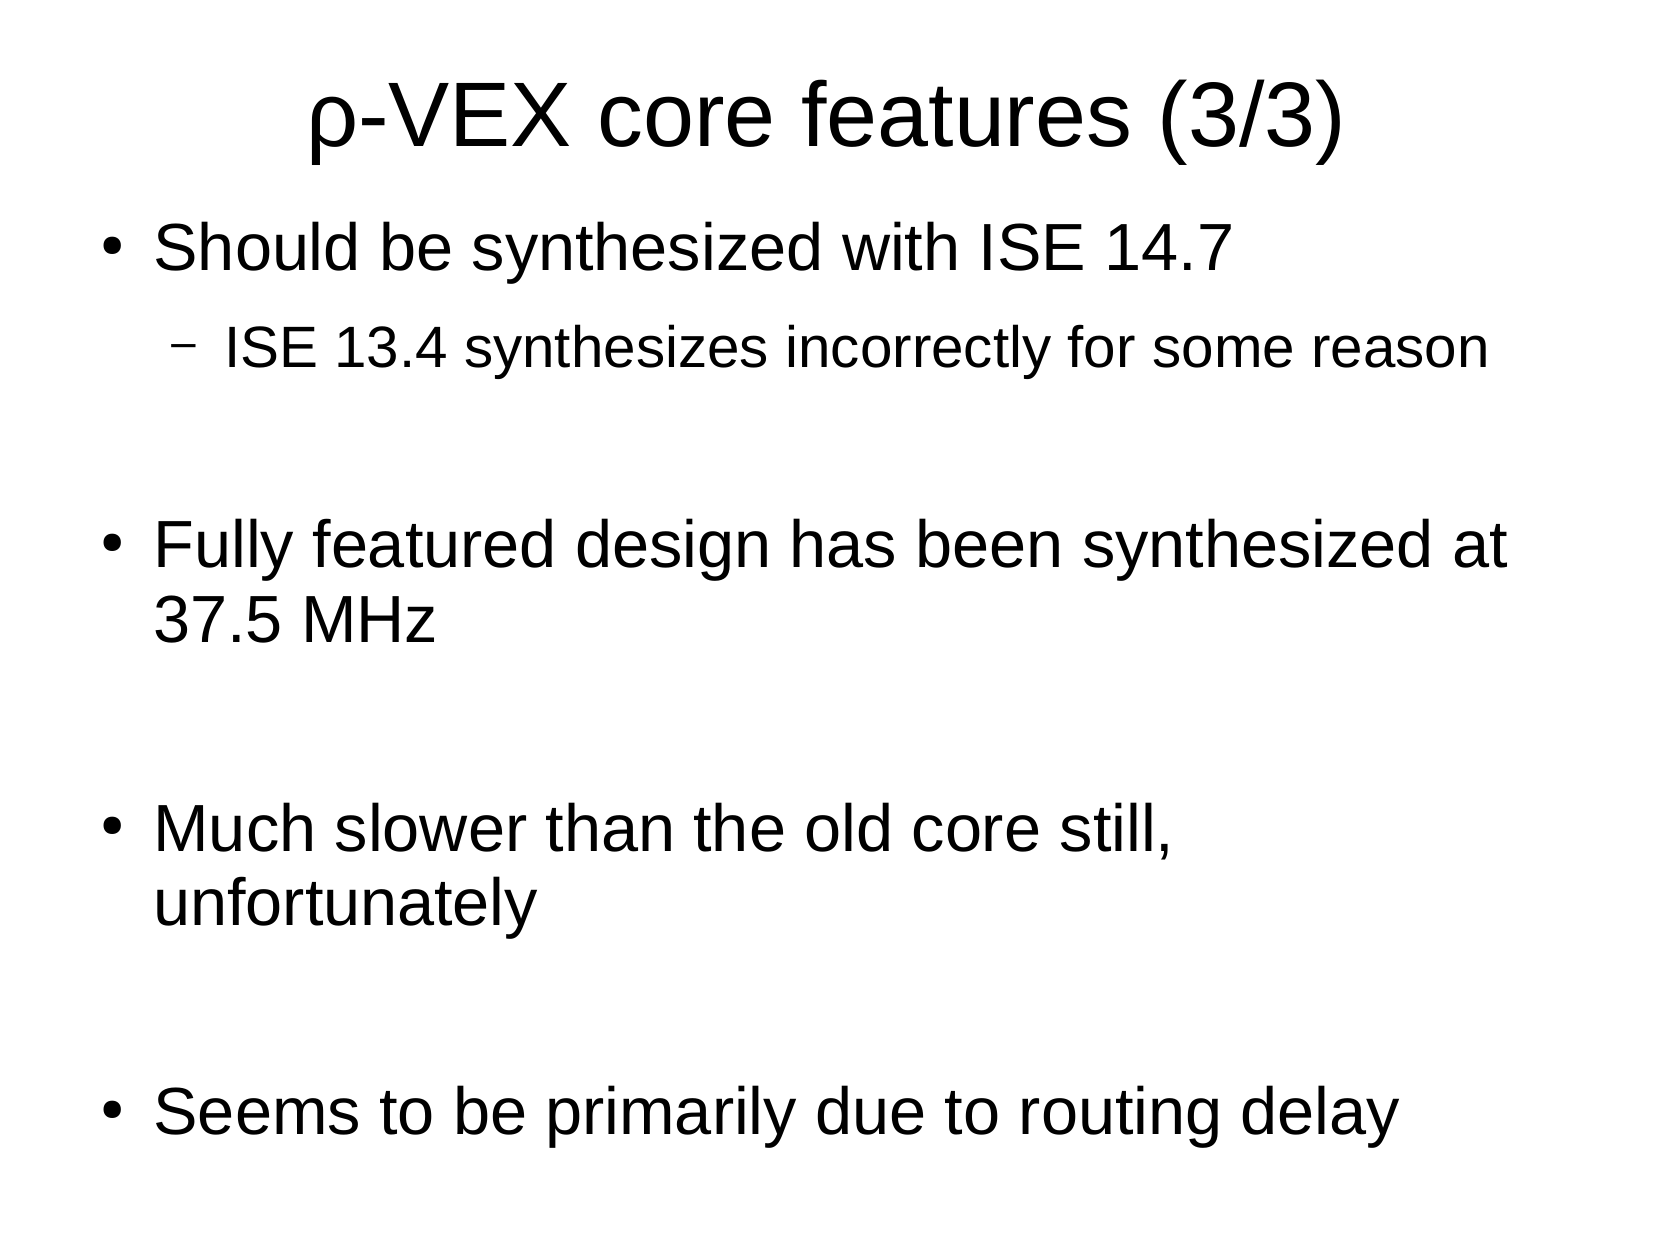

# ρ-VEX core features (3/3)
Should be synthesized with ISE 14.7
ISE 13.4 synthesizes incorrectly for some reason
Fully featured design has been synthesized at 37.5 MHz
Much slower than the old core still, unfortunately
Seems to be primarily due to routing delay